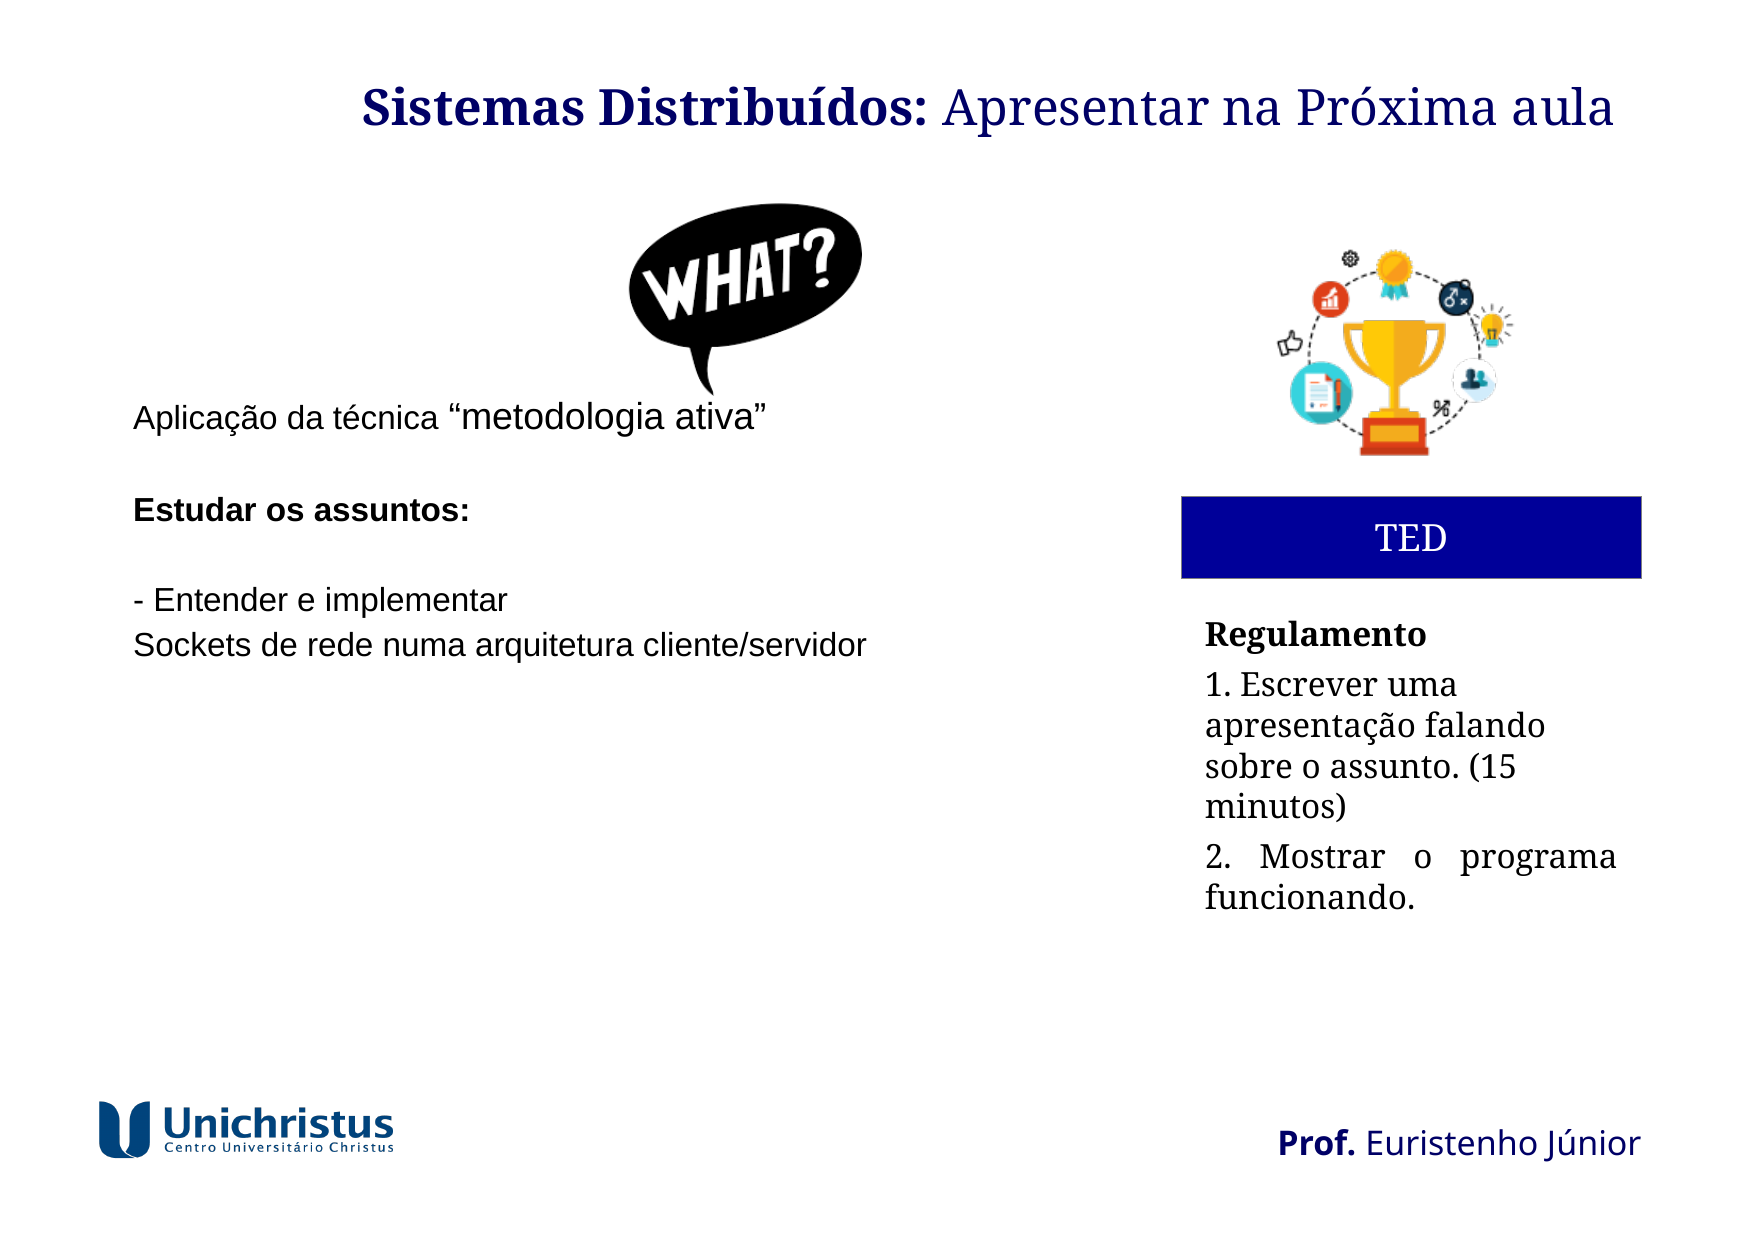

Sistemas Distribuídos: Apresentar na Próxima aula
# Aplicação da técnica “metodologia ativa”
Estudar os assuntos:
- Entender e implementar
Sockets de rede numa arquitetura cliente/servidor
TED
Regulamento
1. Escrever uma apresentação falando sobre o assunto. (15 minutos)
2. Mostrar o programa funcionando.
Prof. Euristenho Júnior